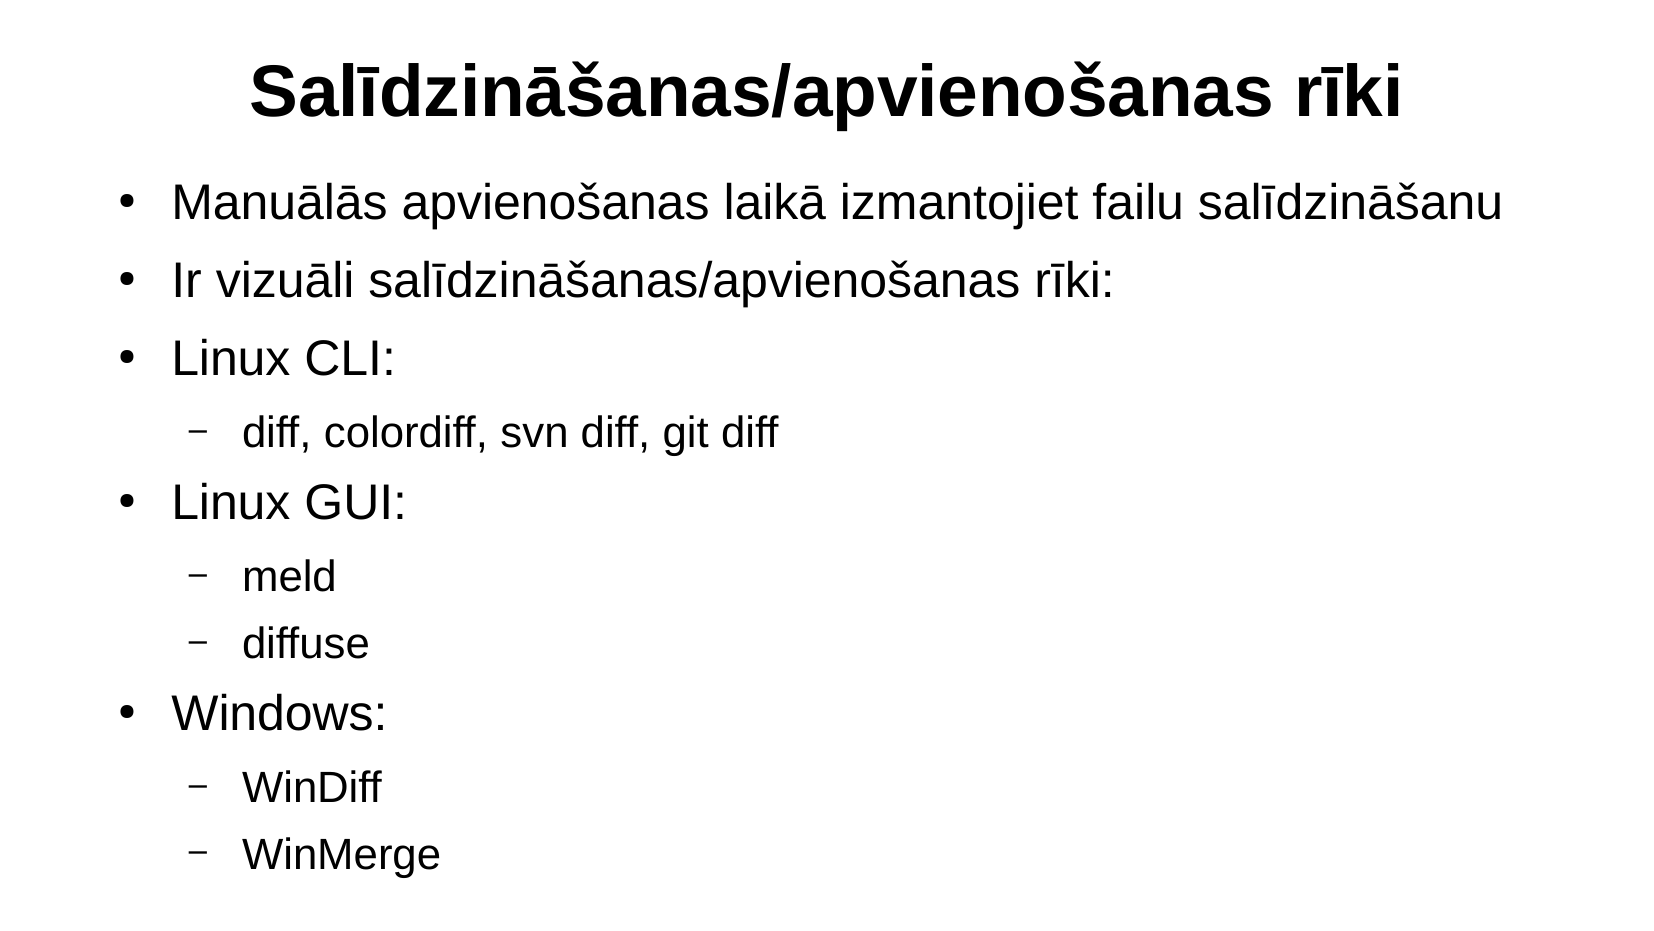

Salīdzināšanas/apvienošanas rīki
# Manuālās apvienošanas laikā izmantojiet failu salīdzināšanu
Ir vizuāli salīdzināšanas/apvienošanas rīki:
Linux CLI:
diff, colordiff, svn diff, git diff
Linux GUI:
meld
diffuse
Windows:
WinDiff
WinMerge